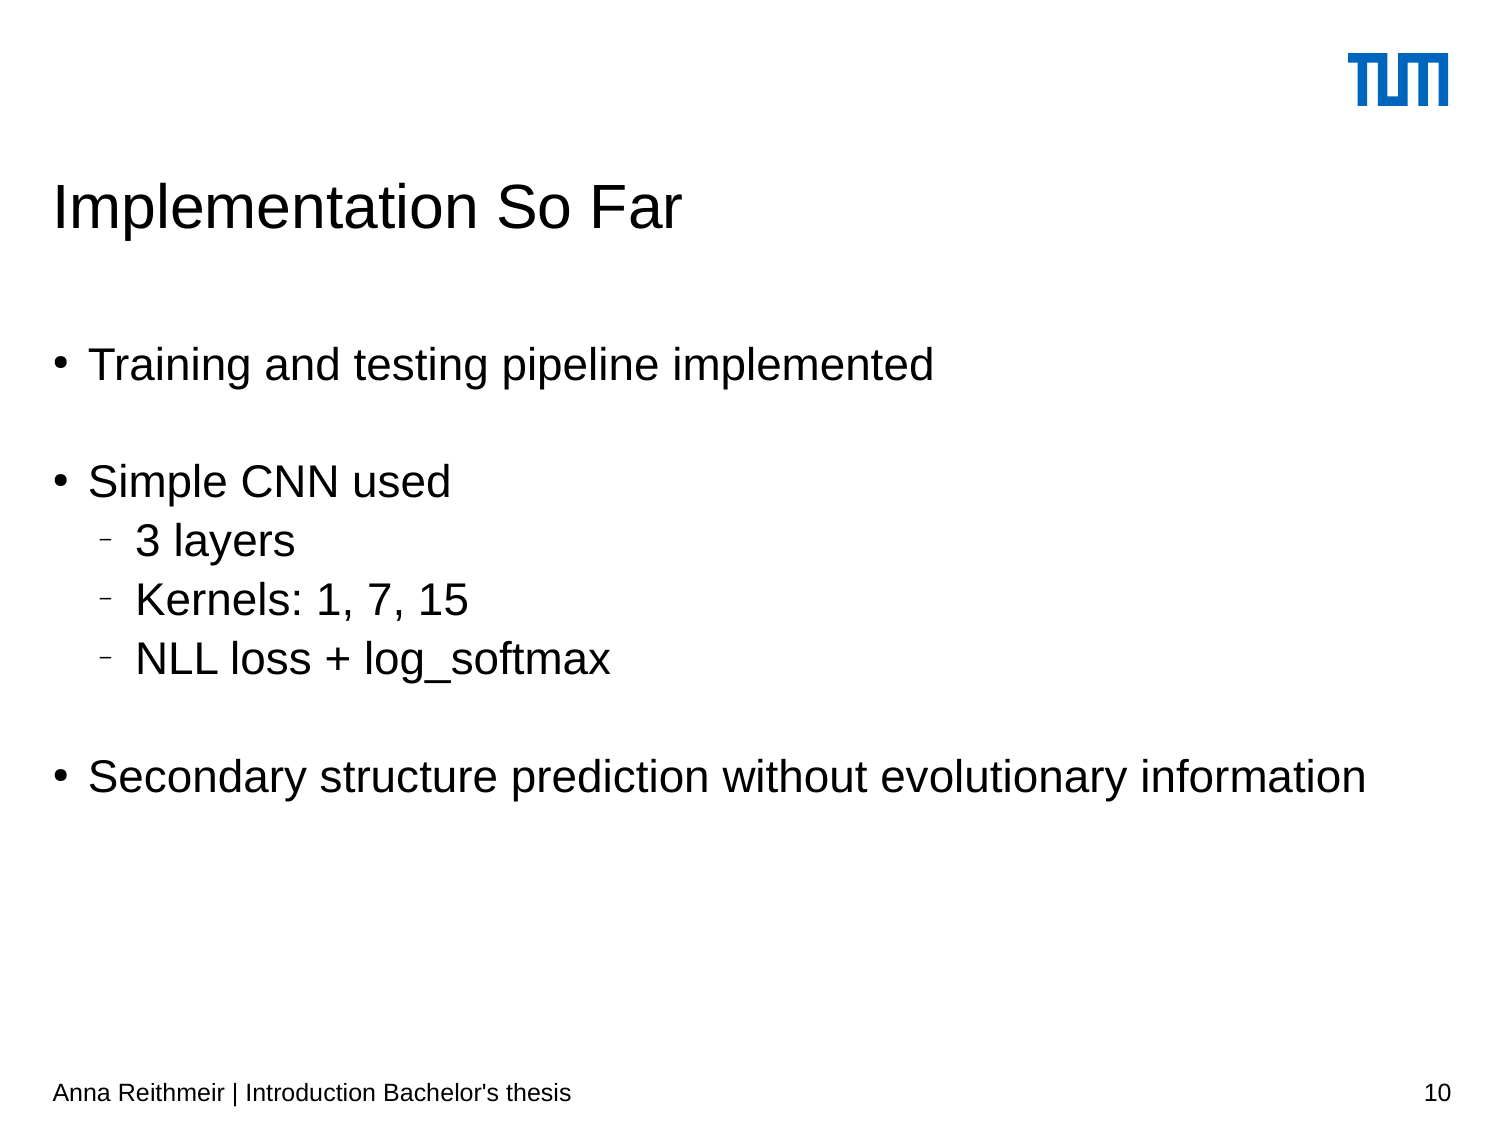

# Implementation So Far
Training and testing pipeline implemented
Simple CNN used
3 layers
Kernels: 1, 7, 15
NLL loss + log_softmax
Secondary structure prediction without evolutionary information
Anna Reithmeir | Introduction Bachelor's thesis
10